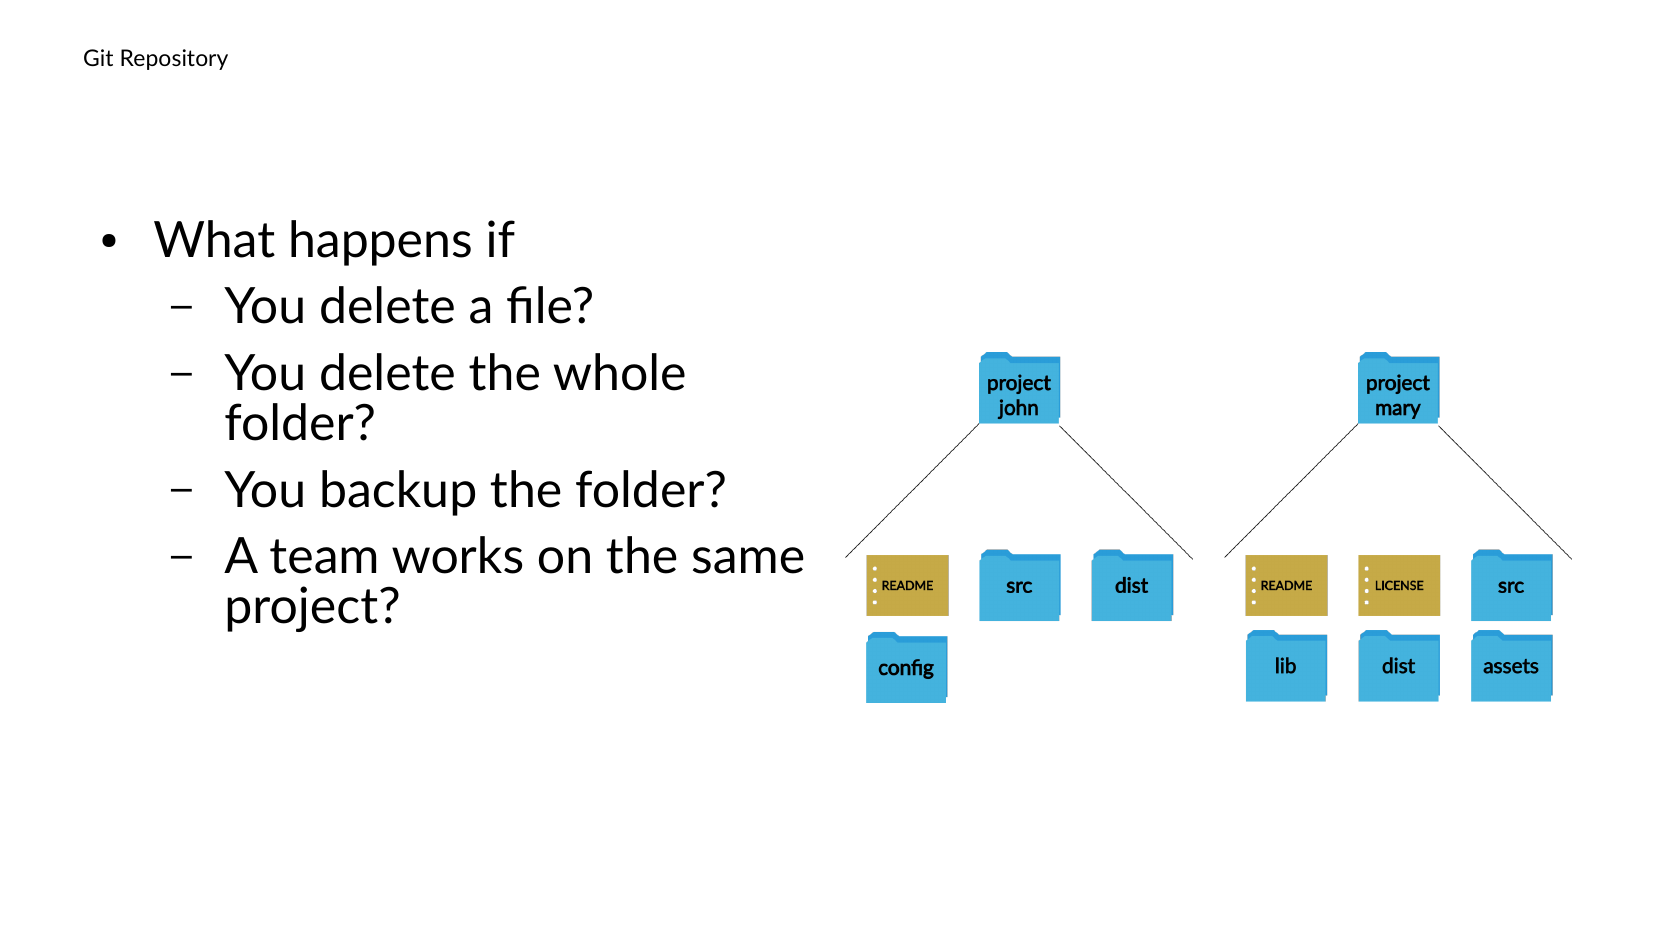

# Git Repository
What happens if
You delete a file?
You delete the whole folder?
You backup the folder?
A team works on the same project?